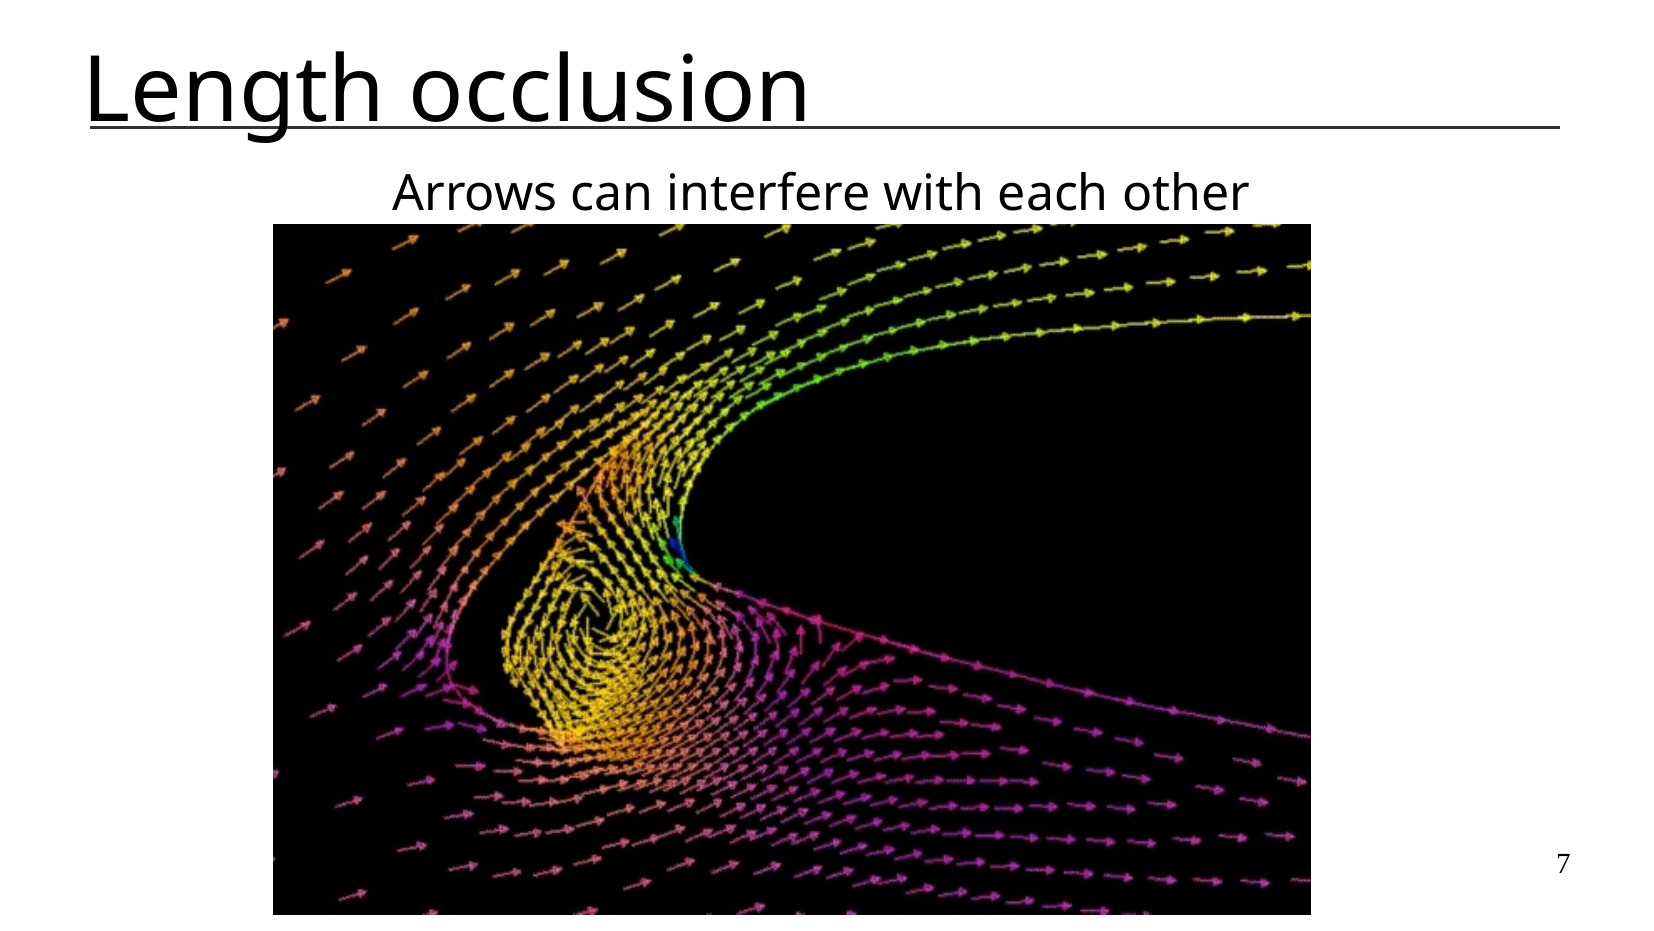

# Length occlusion
Arrows can interfere with each other
7